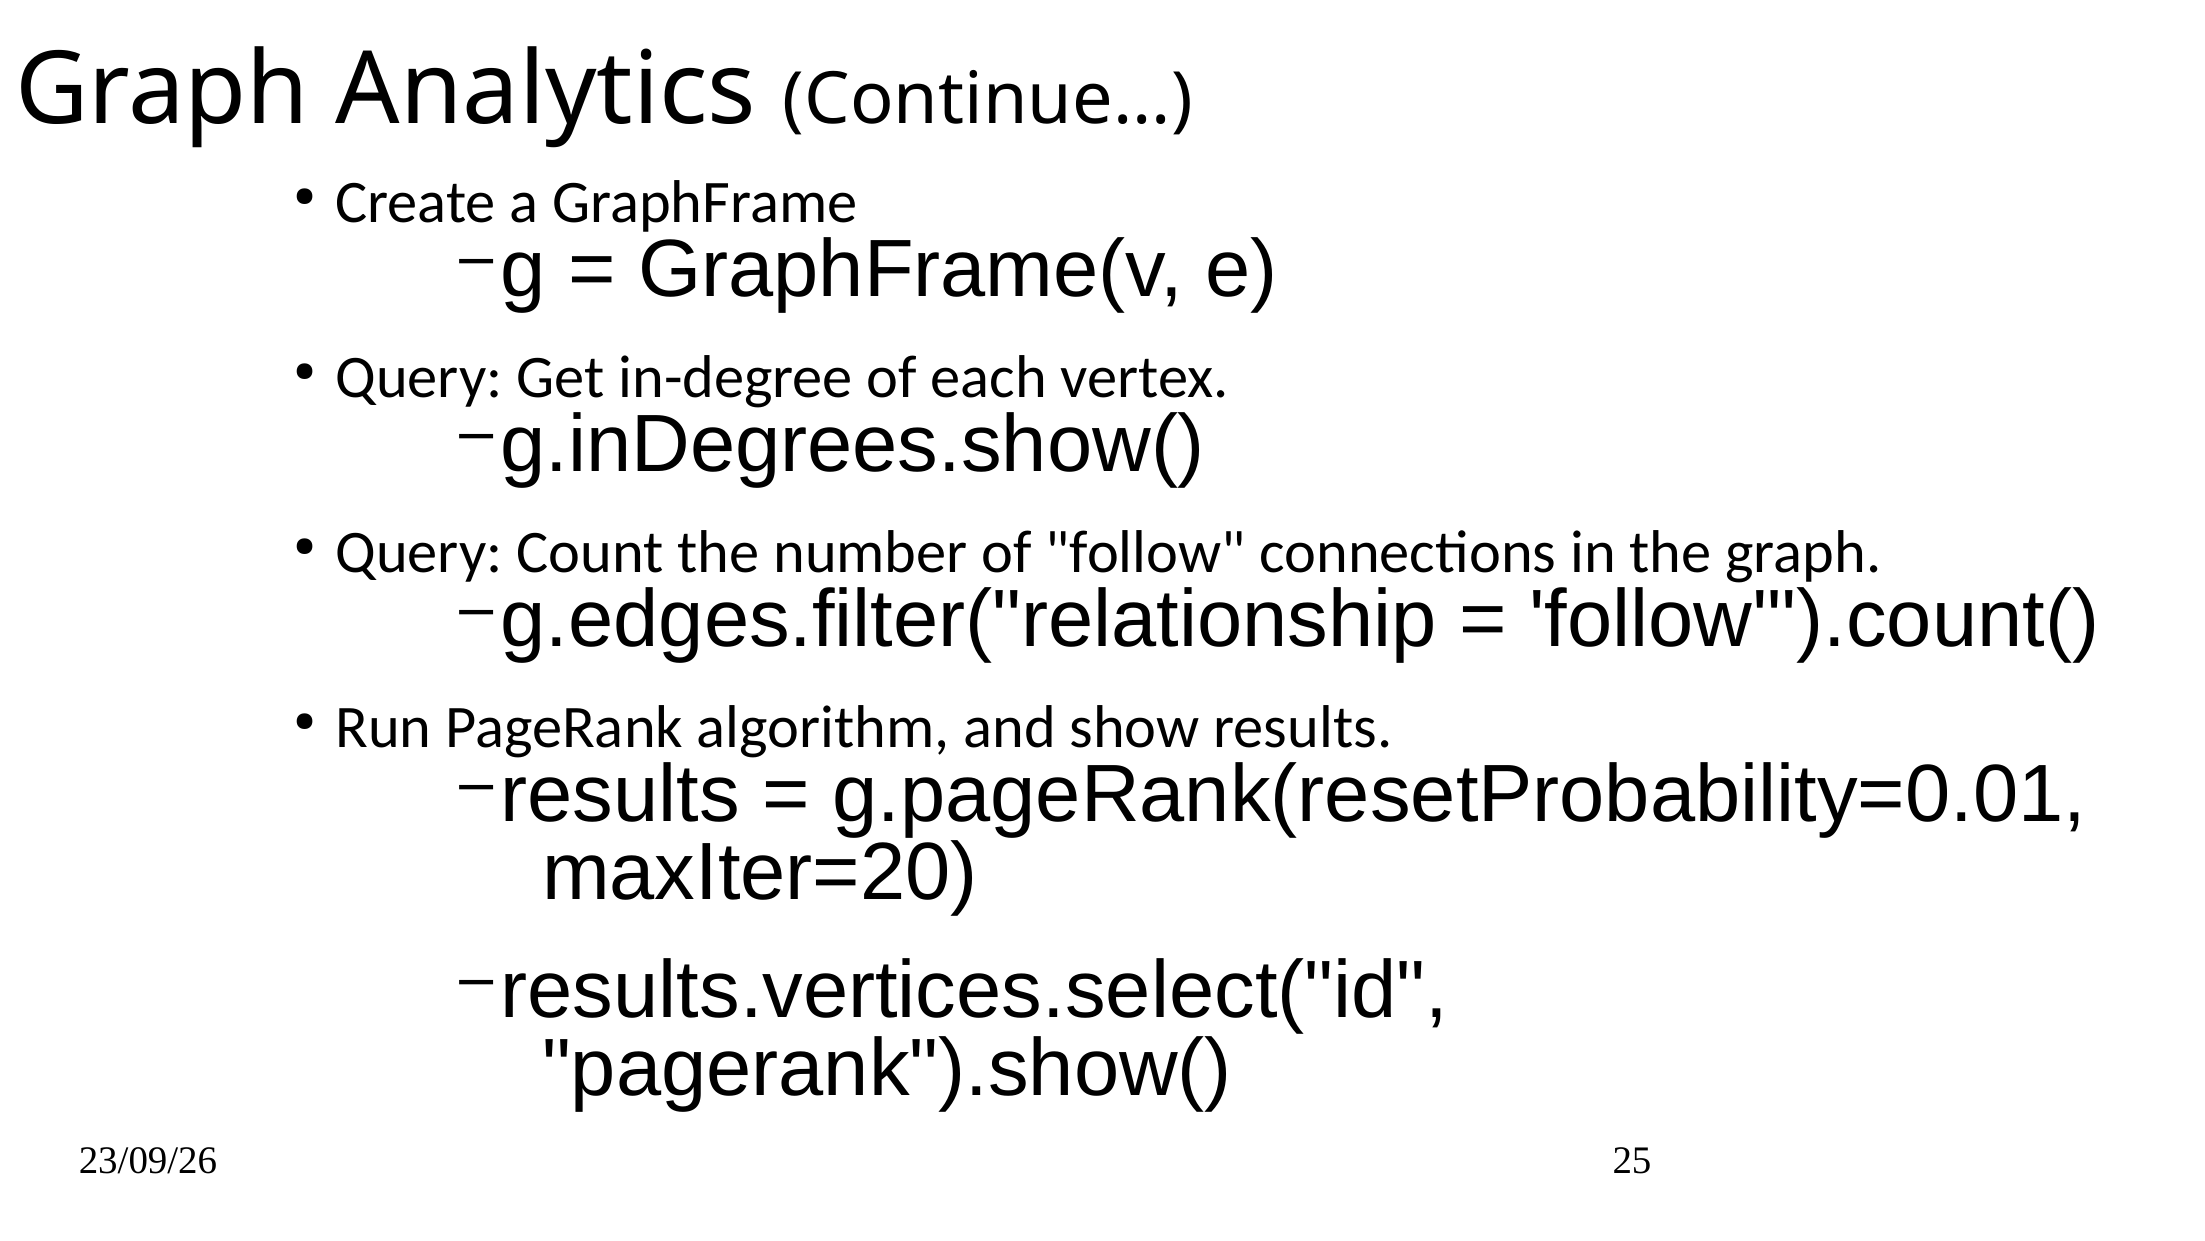

# Graph Analytics (Continue...)
Create a GraphFrame
g = GraphFrame(v, e)
Query: Get in-degree of each vertex.
g.inDegrees.show()
Query: Count the number of "follow" connections in the graph.
g.edges.filter("relationship = 'follow'").count()
Run PageRank algorithm, and show results.
results = g.pageRank(resetProbability=0.01, maxIter=20)
results.vertices.select("id", "pagerank").show()